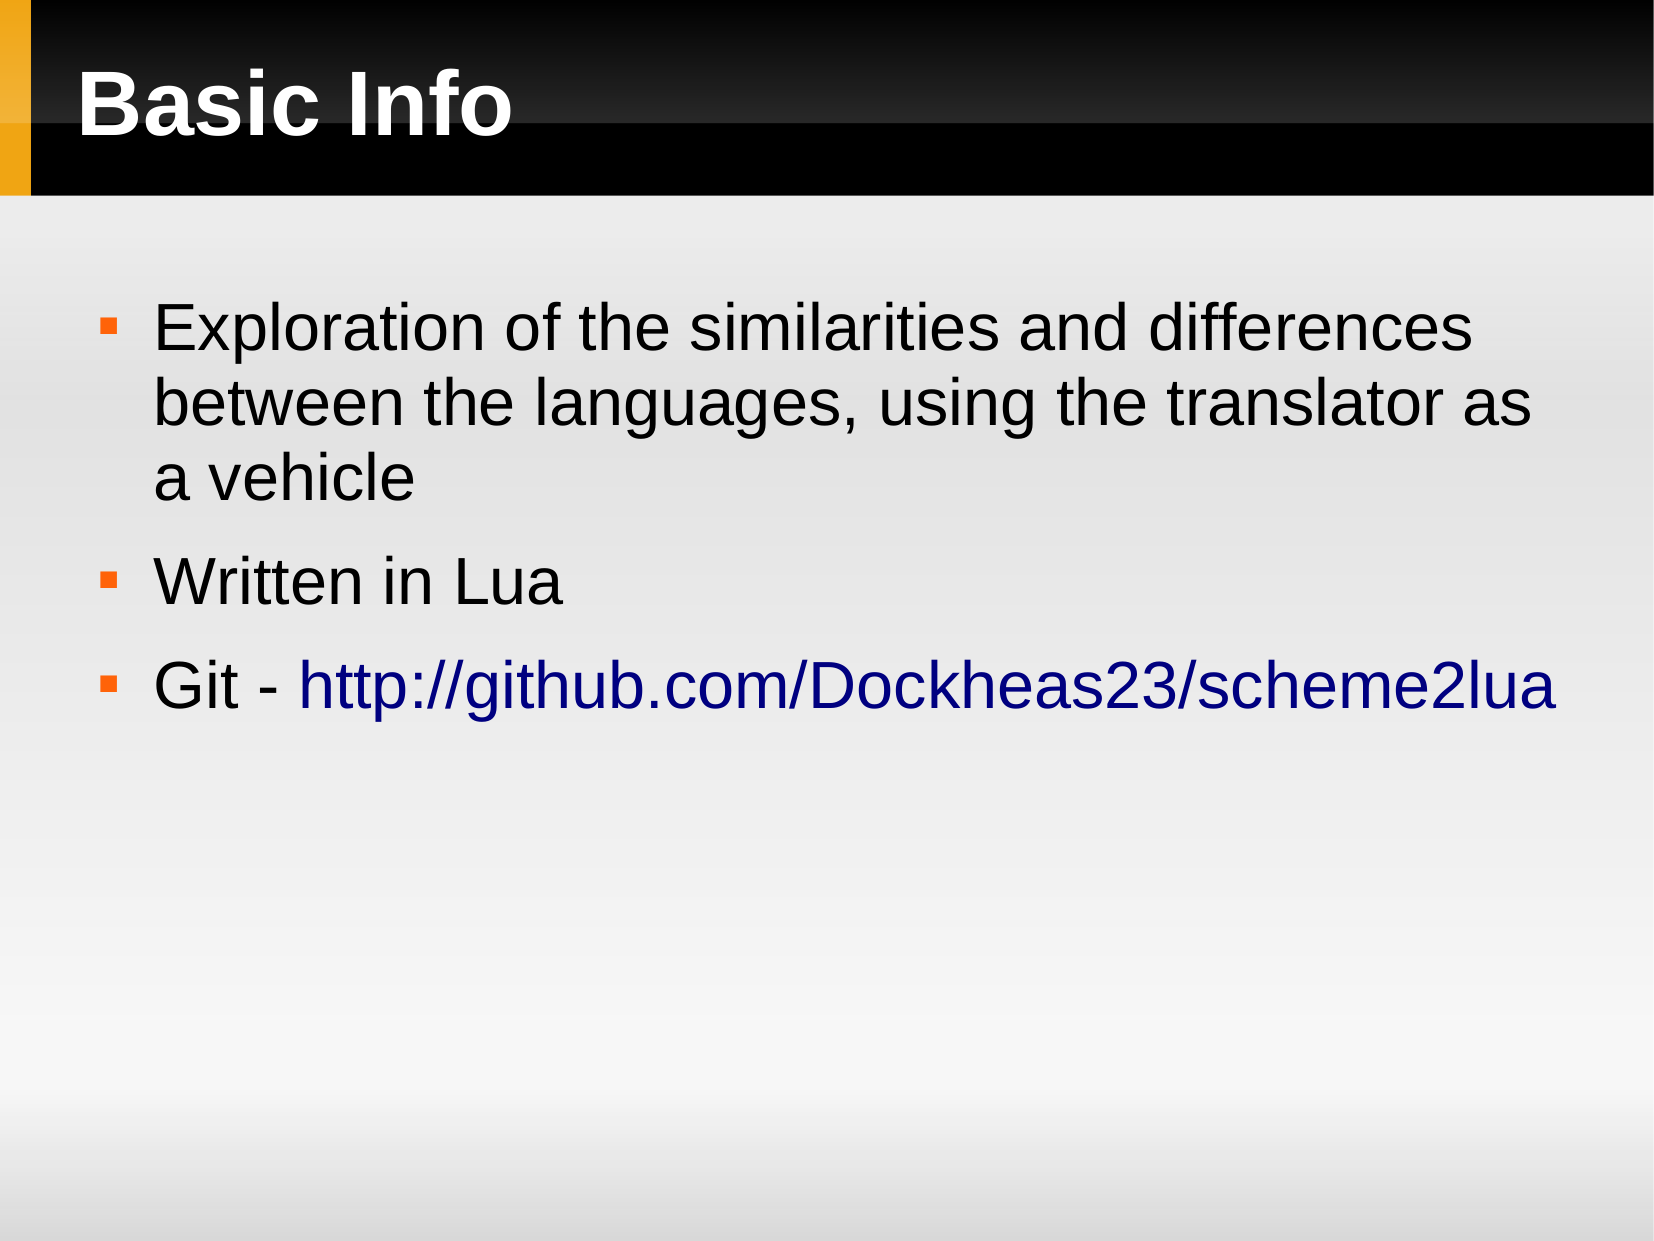

# Basic Info
Exploration of the similarities and differences between the languages, using the translator as a vehicle
Written in Lua
Git - http://github.com/Dockheas23/scheme2lua